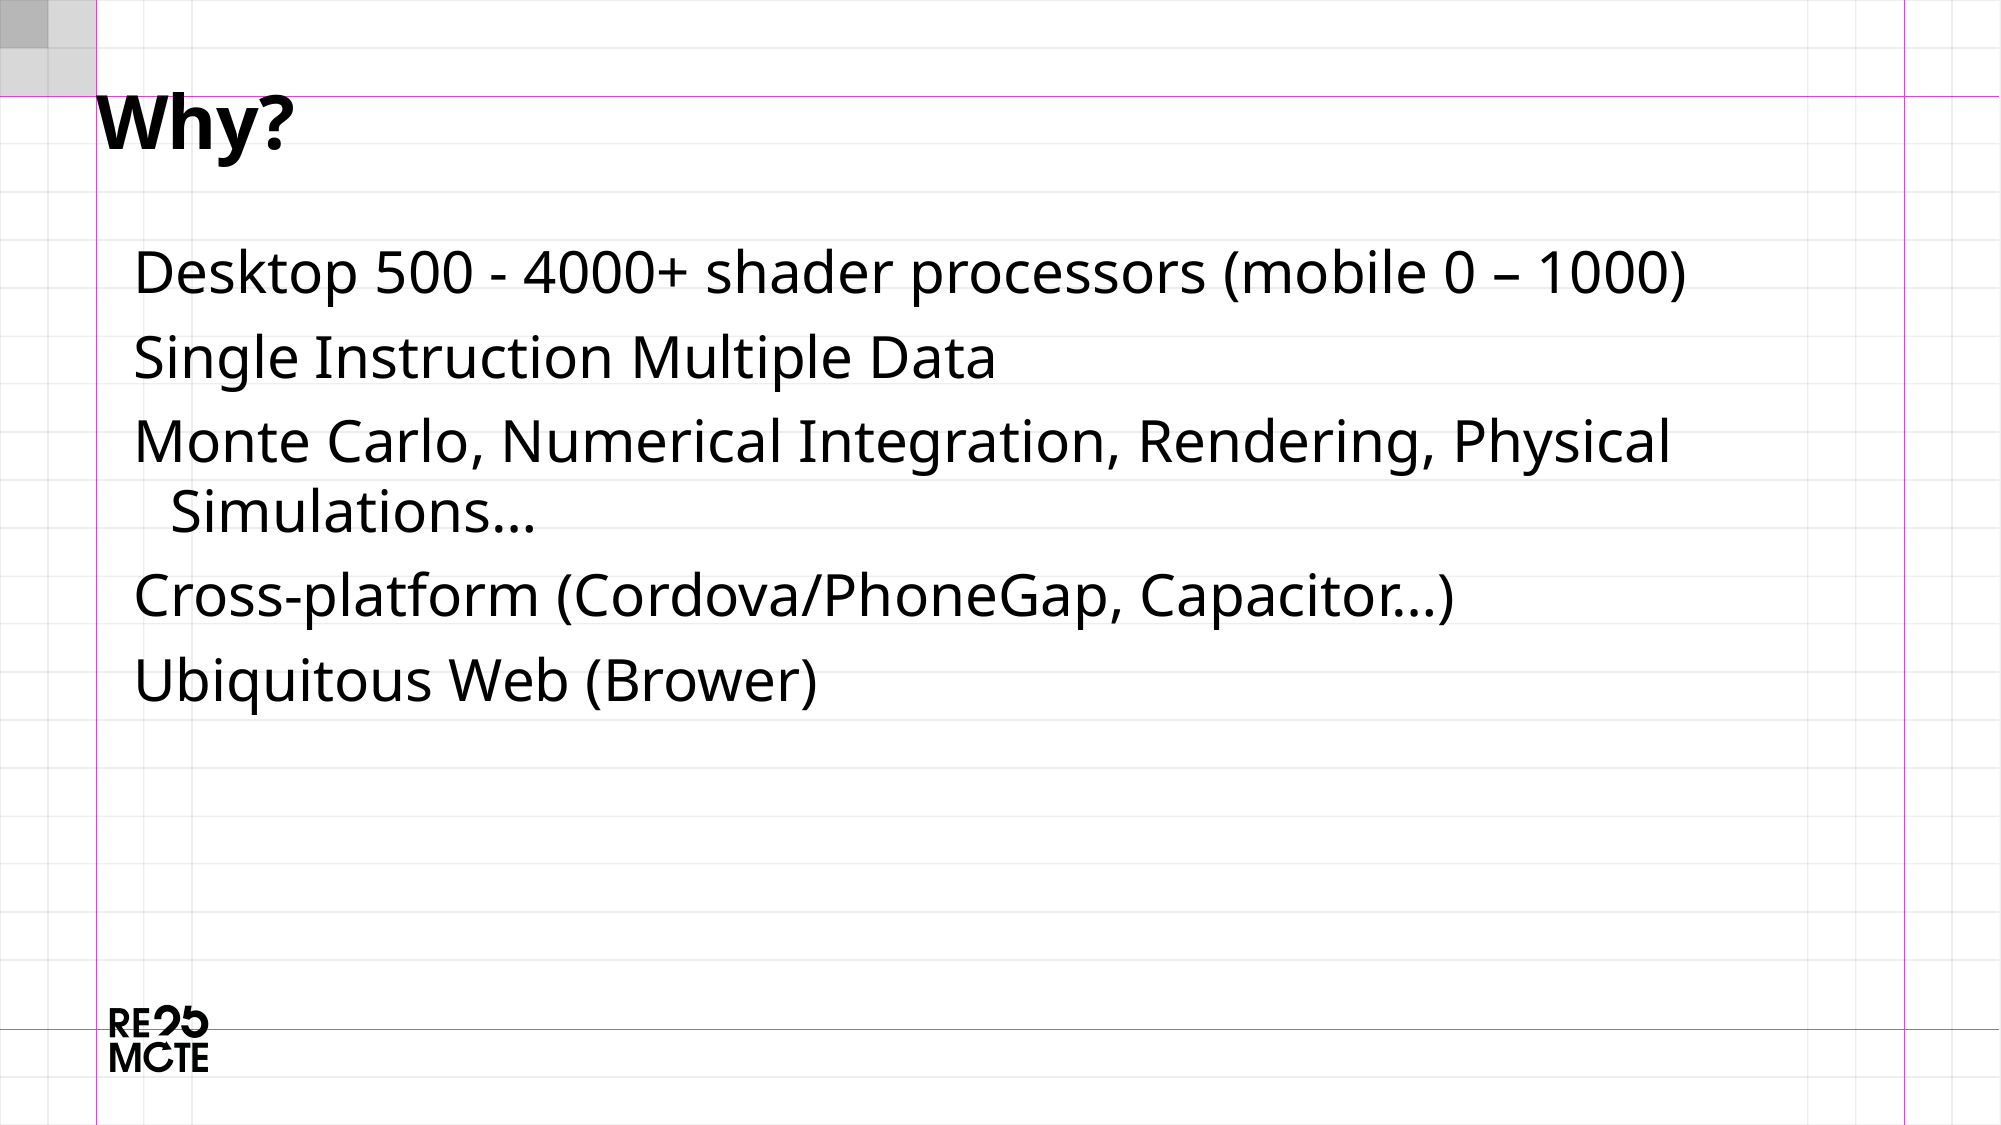

# Why?
Desktop 500 - 4000+ shader processors (mobile 0 – 1000)
Single Instruction Multiple Data
Monte Carlo, Numerical Integration, Rendering, Physical Simulations…
Cross-platform (Cordova/PhoneGap, Capacitor…)
Ubiquitous Web (Brower)